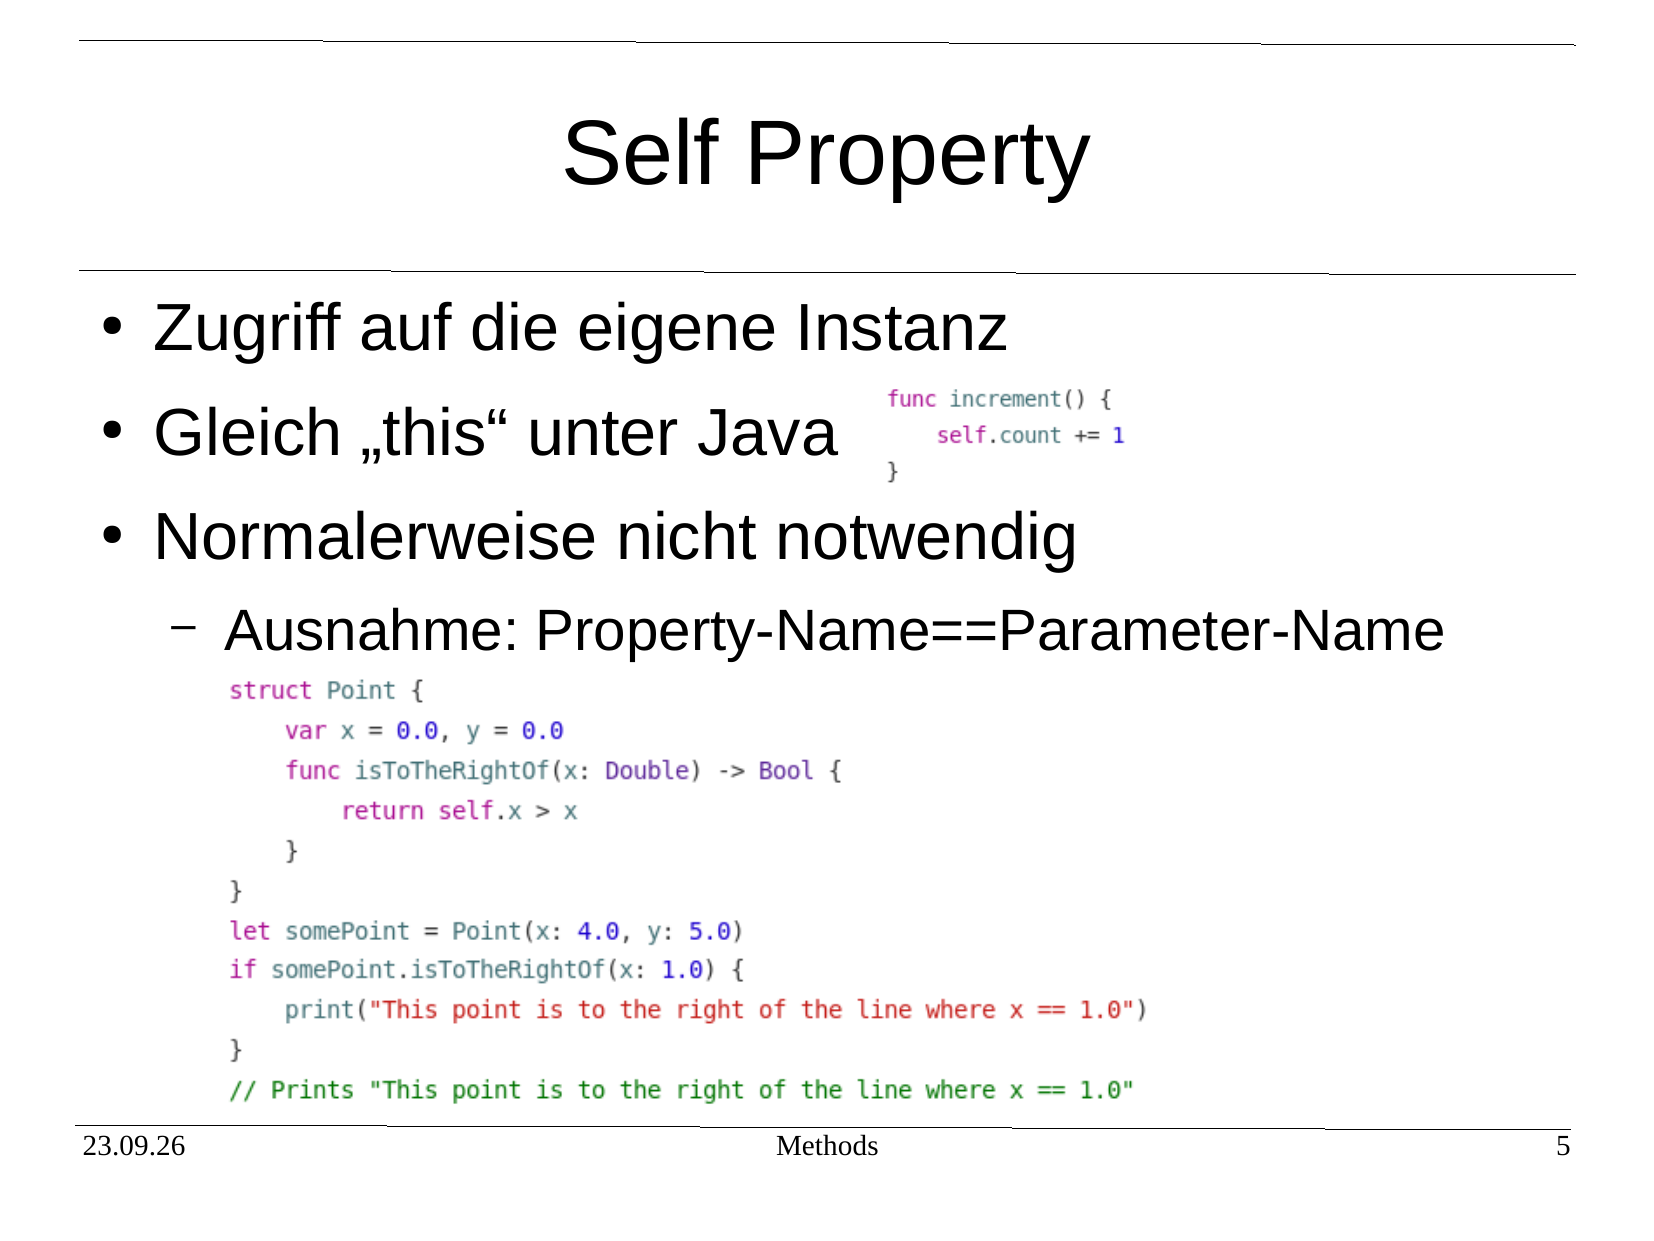

# Self Property
Zugriff auf die eigene Instanz
Gleich „this“ unter Java
Normalerweise nicht notwendig
Ausnahme: Property-Name==Parameter-Name
Methods
5